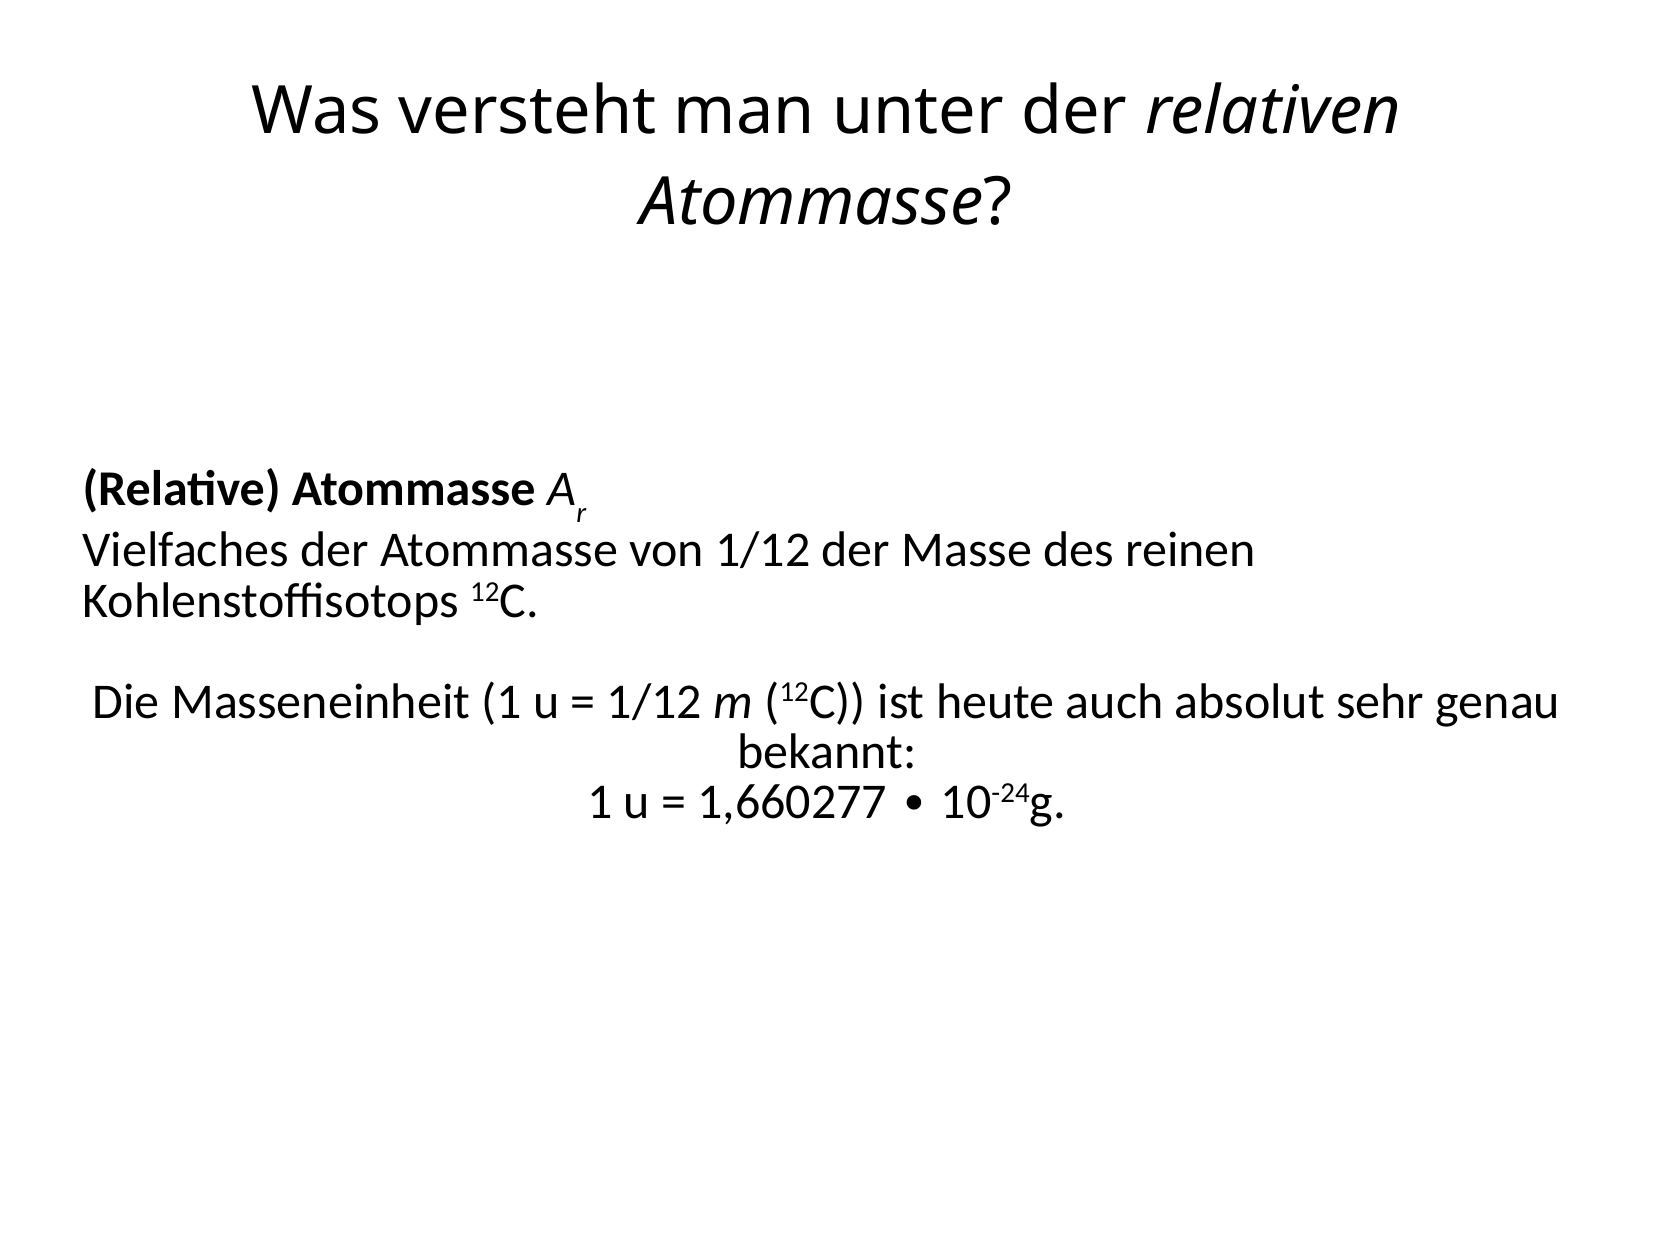

# Was versteht man unter der relativen Atommasse?
(Relative) Atommasse Ar
Vielfaches der Atommasse von 1/12 der Masse des reinen Kohlenstoffisotops 12C.
Die Masseneinheit (1 u = 1/12 m (12C)) ist heute auch absolut sehr genau bekannt:
1 u = 1,660277 ∙ 10-24g.